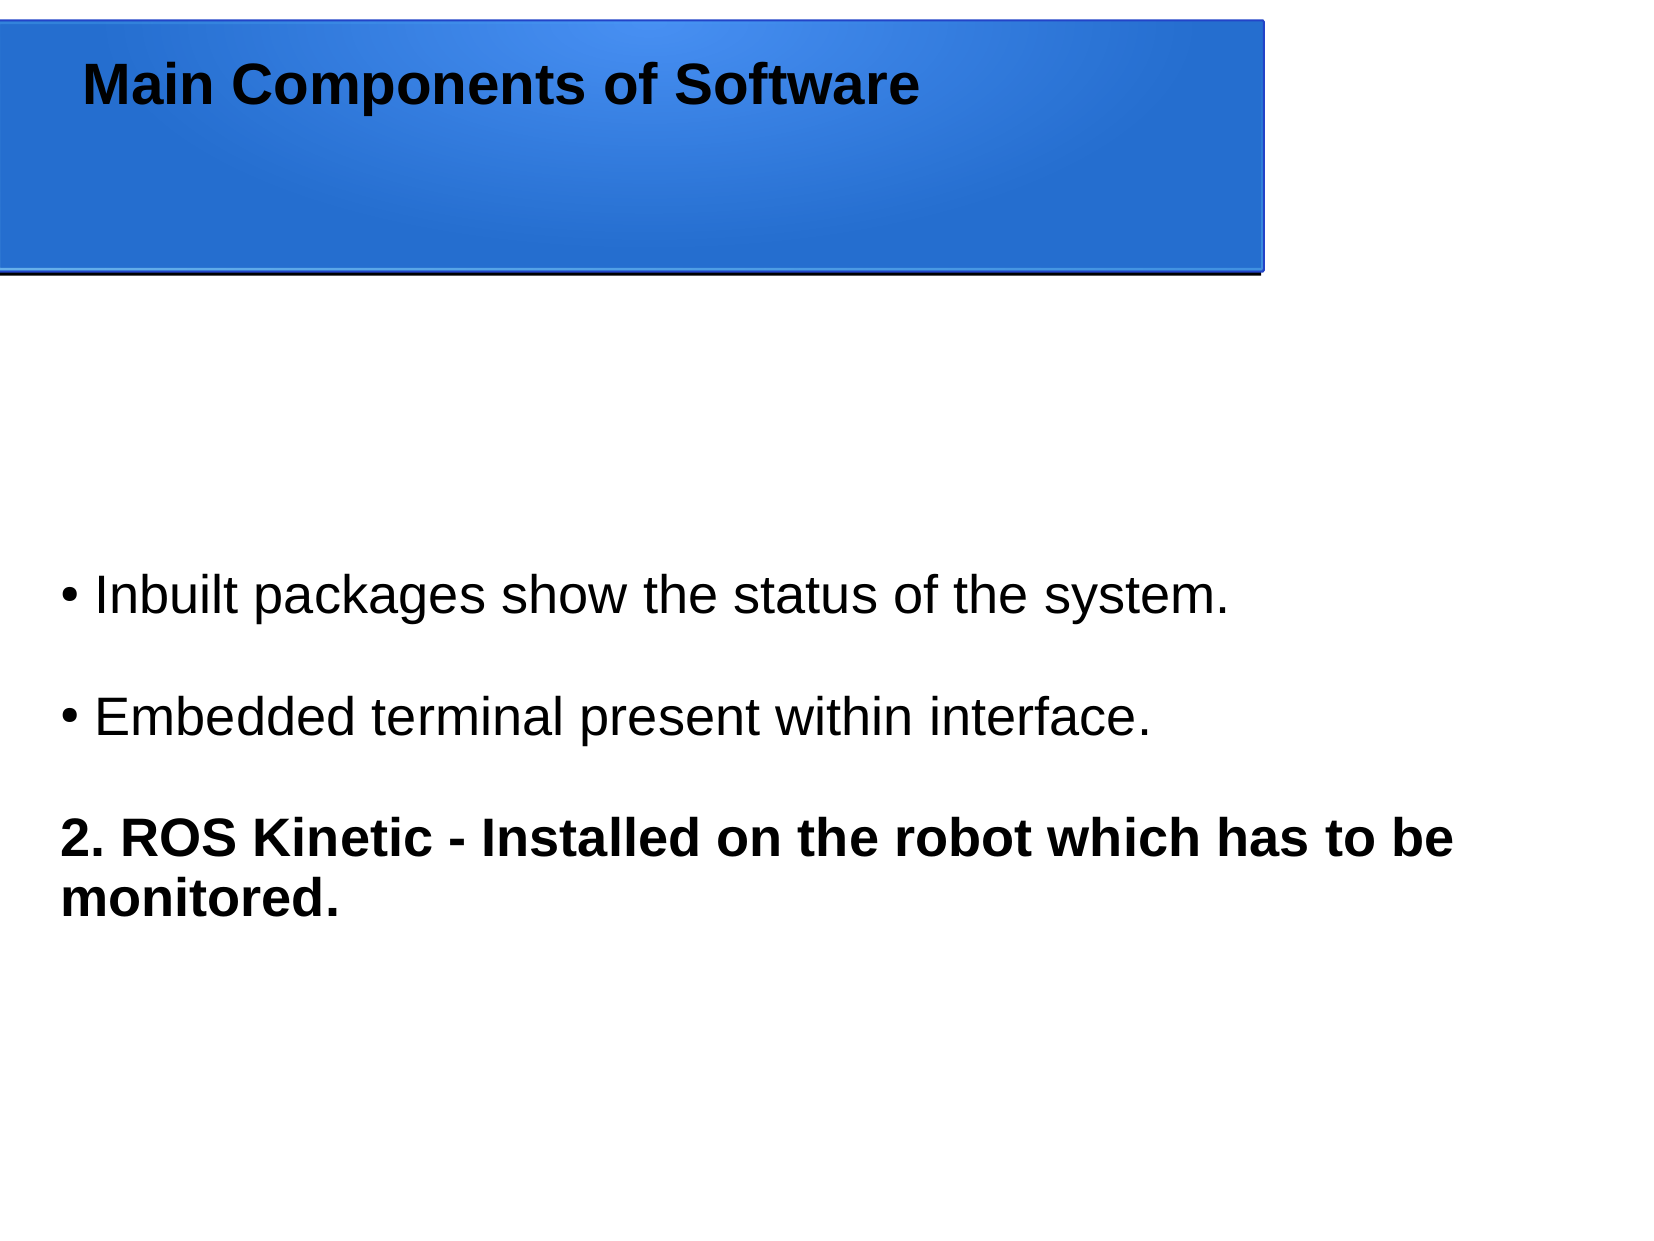

# Main Components of Software
 Inbuilt packages show the status of the system.
 Embedded terminal present within interface.
2. ROS Kinetic - Installed on the robot which has to be monitored.